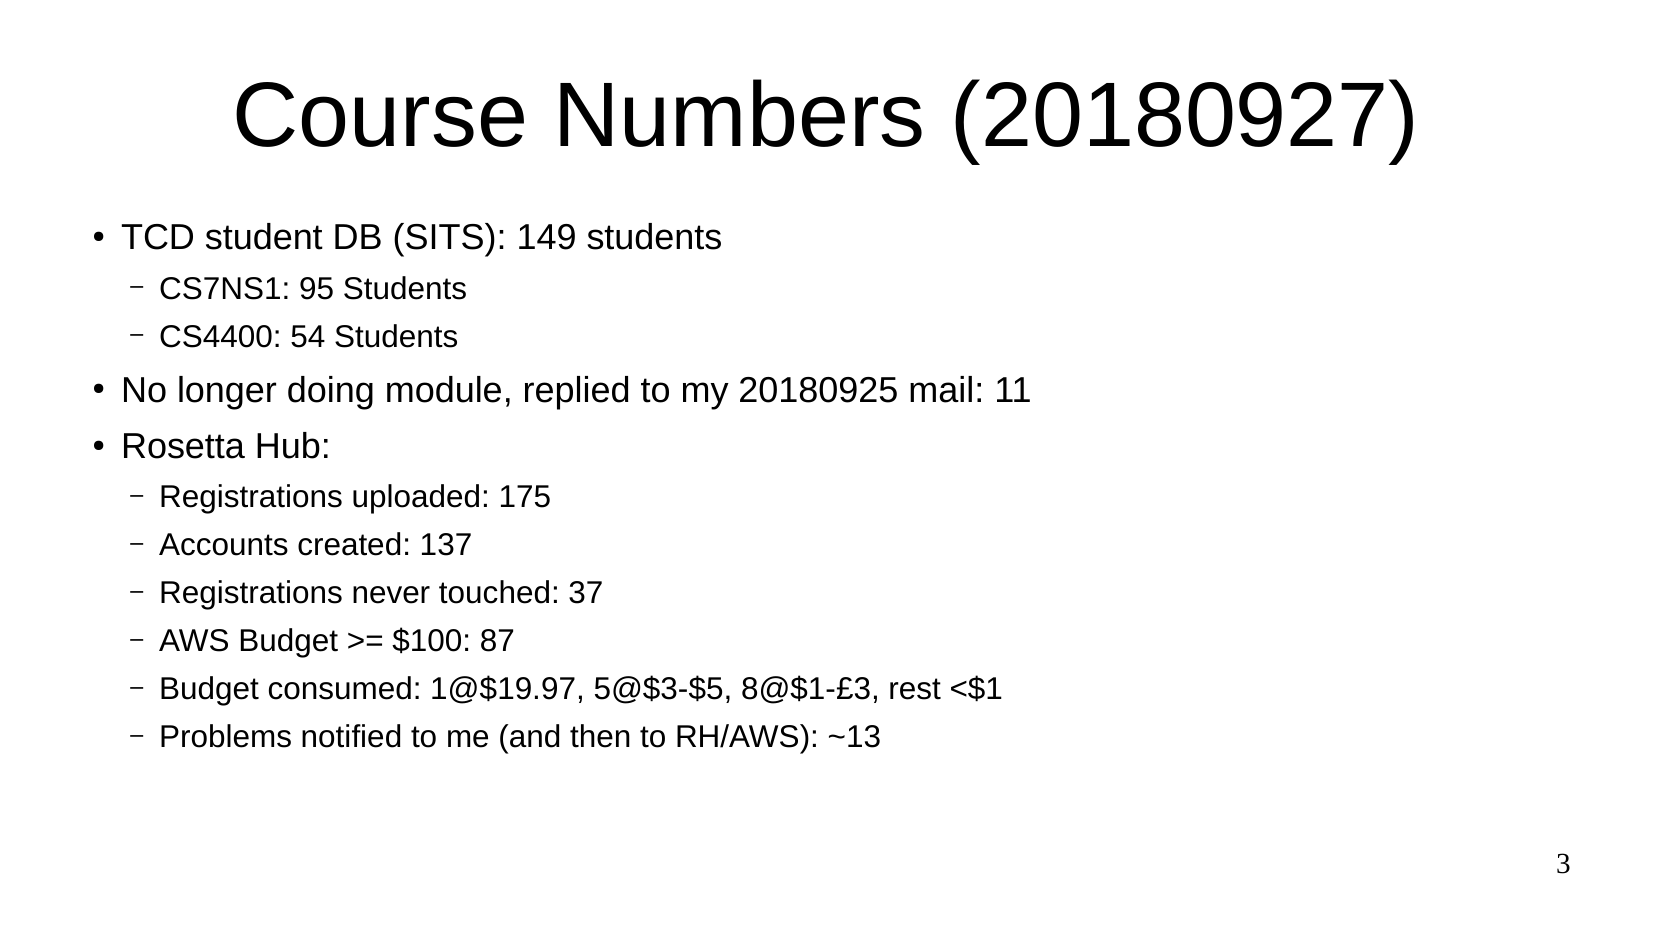

# Course Numbers (20180927)
TCD student DB (SITS): 149 students
CS7NS1: 95 Students
CS4400: 54 Students
No longer doing module, replied to my 20180925 mail: 11
Rosetta Hub:
Registrations uploaded: 175
Accounts created: 137
Registrations never touched: 37
AWS Budget >= $100: 87
Budget consumed: 1@$19.97, 5@$3-$5, 8@$1-£3, rest <$1
Problems notified to me (and then to RH/AWS): ~13
3